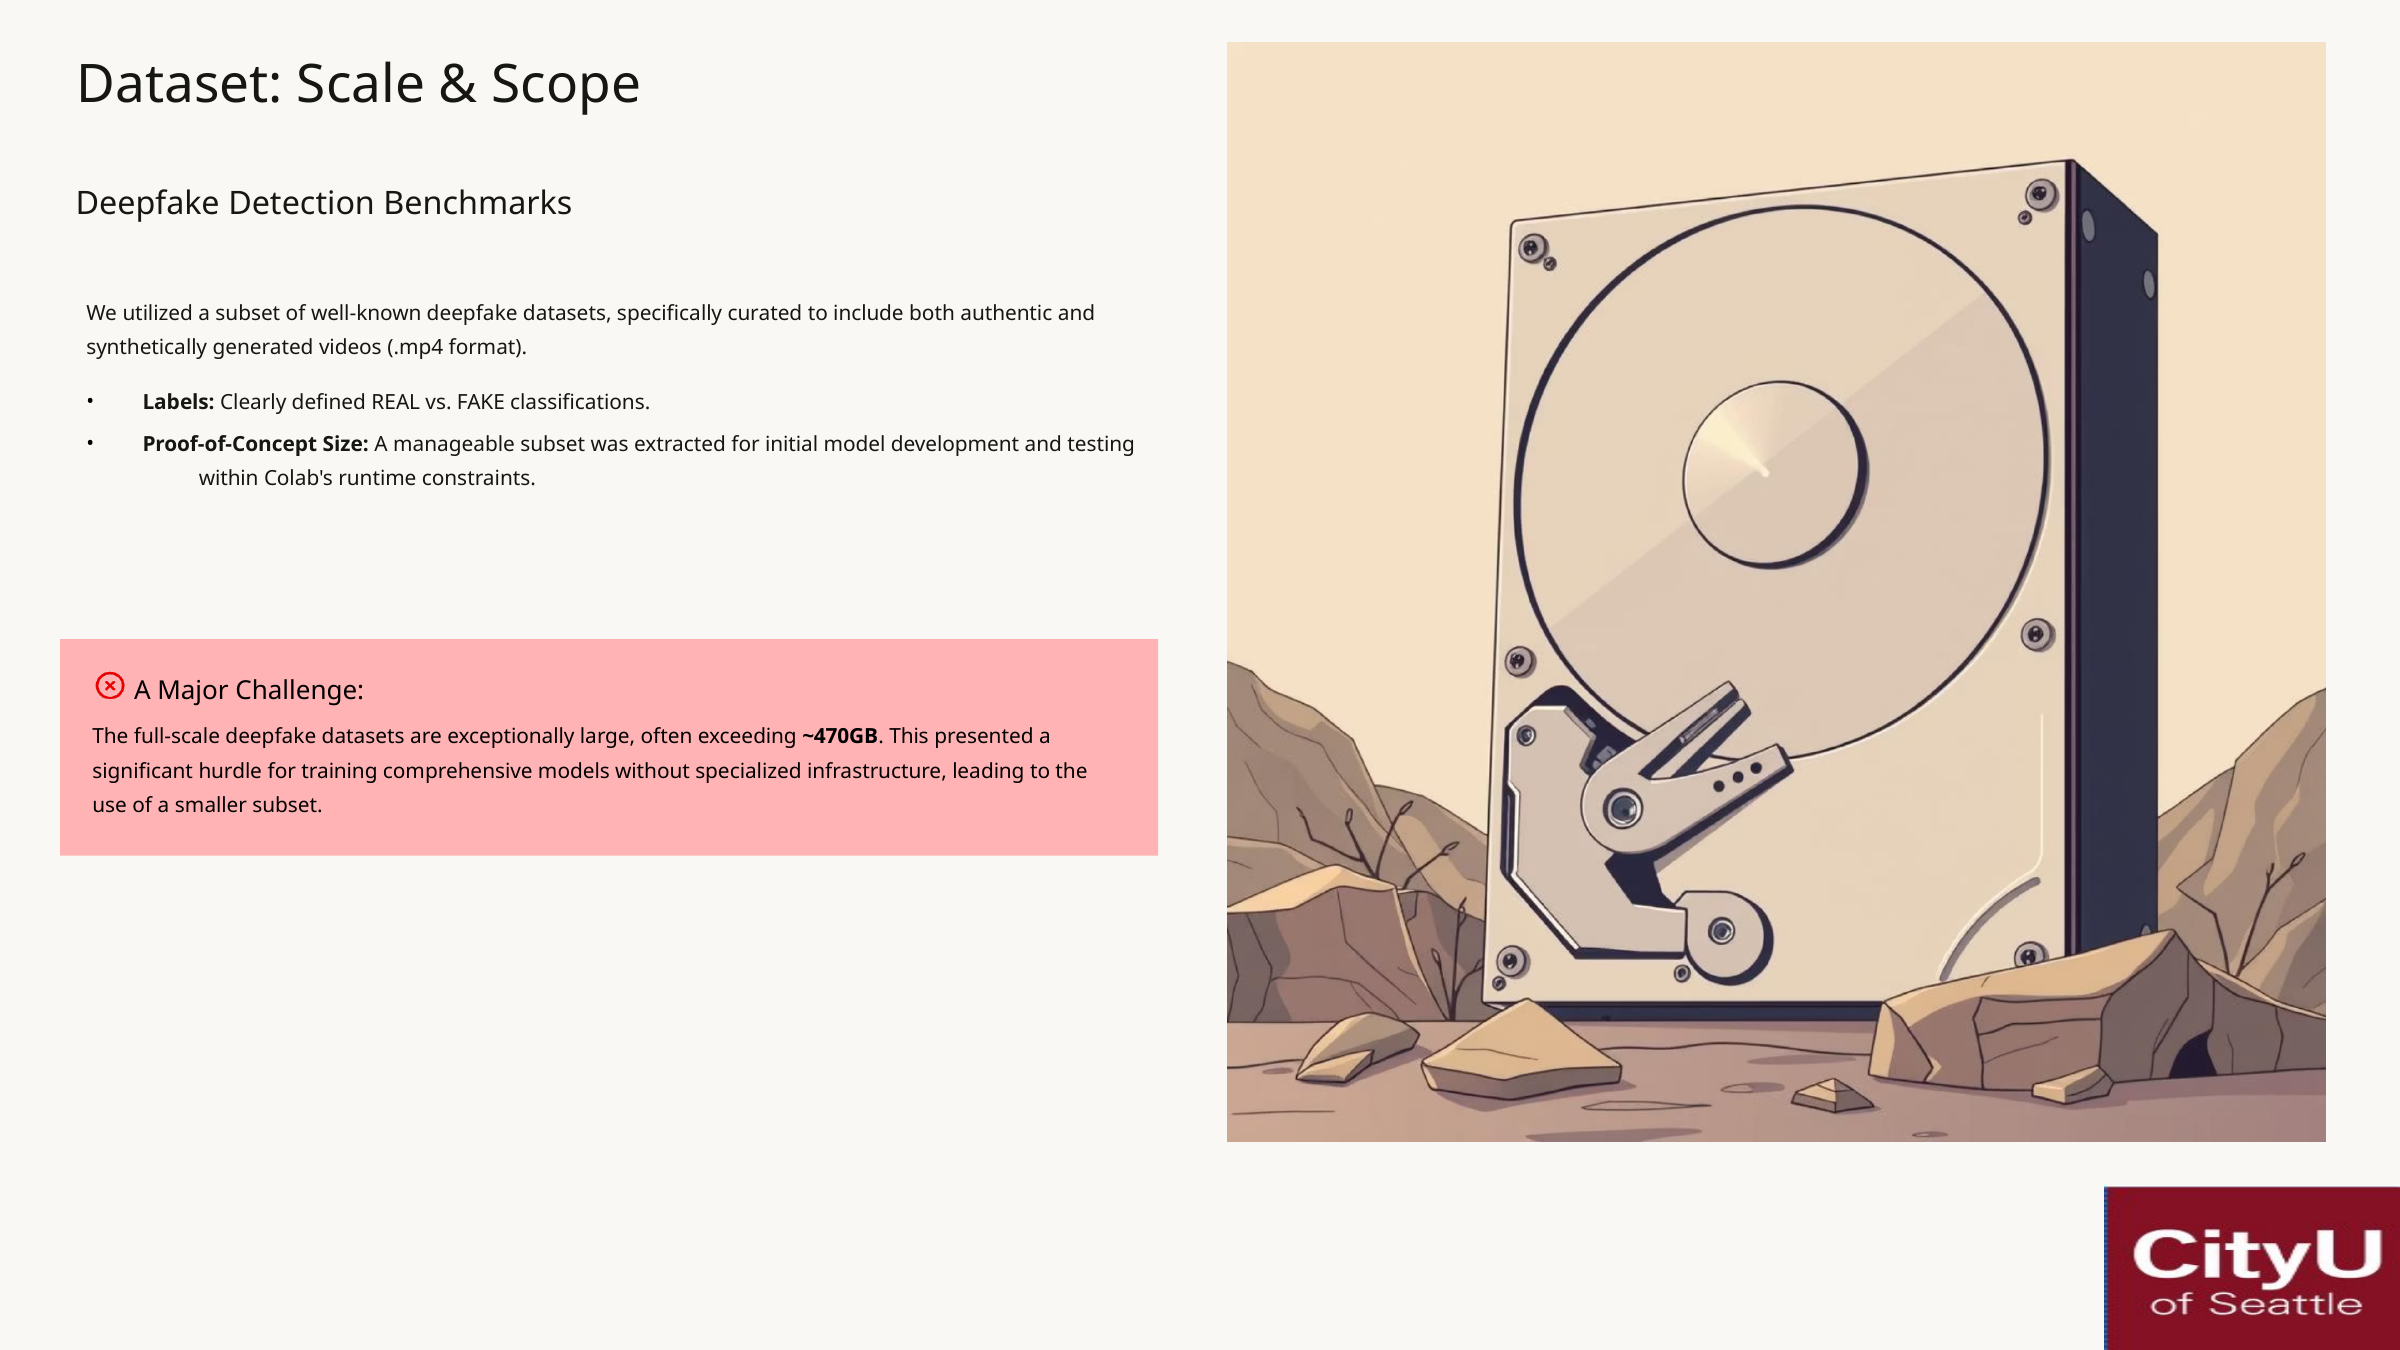

Dataset: Scale & Scope
Deepfake Detection Benchmarks
We utilized a subset of well-known deepfake datasets, specifically curated to include both authentic and synthetically generated videos (.mp4 format).
Labels: Clearly defined REAL vs. FAKE classifications.
Proof-of-Concept Size: A manageable subset was extracted for initial model development and testing within Colab's runtime constraints.
A Major Challenge:
The full-scale deepfake datasets are exceptionally large, often exceeding ~470GB. This presented a significant hurdle for training comprehensive models without specialized infrastructure, leading to the use of a smaller subset.